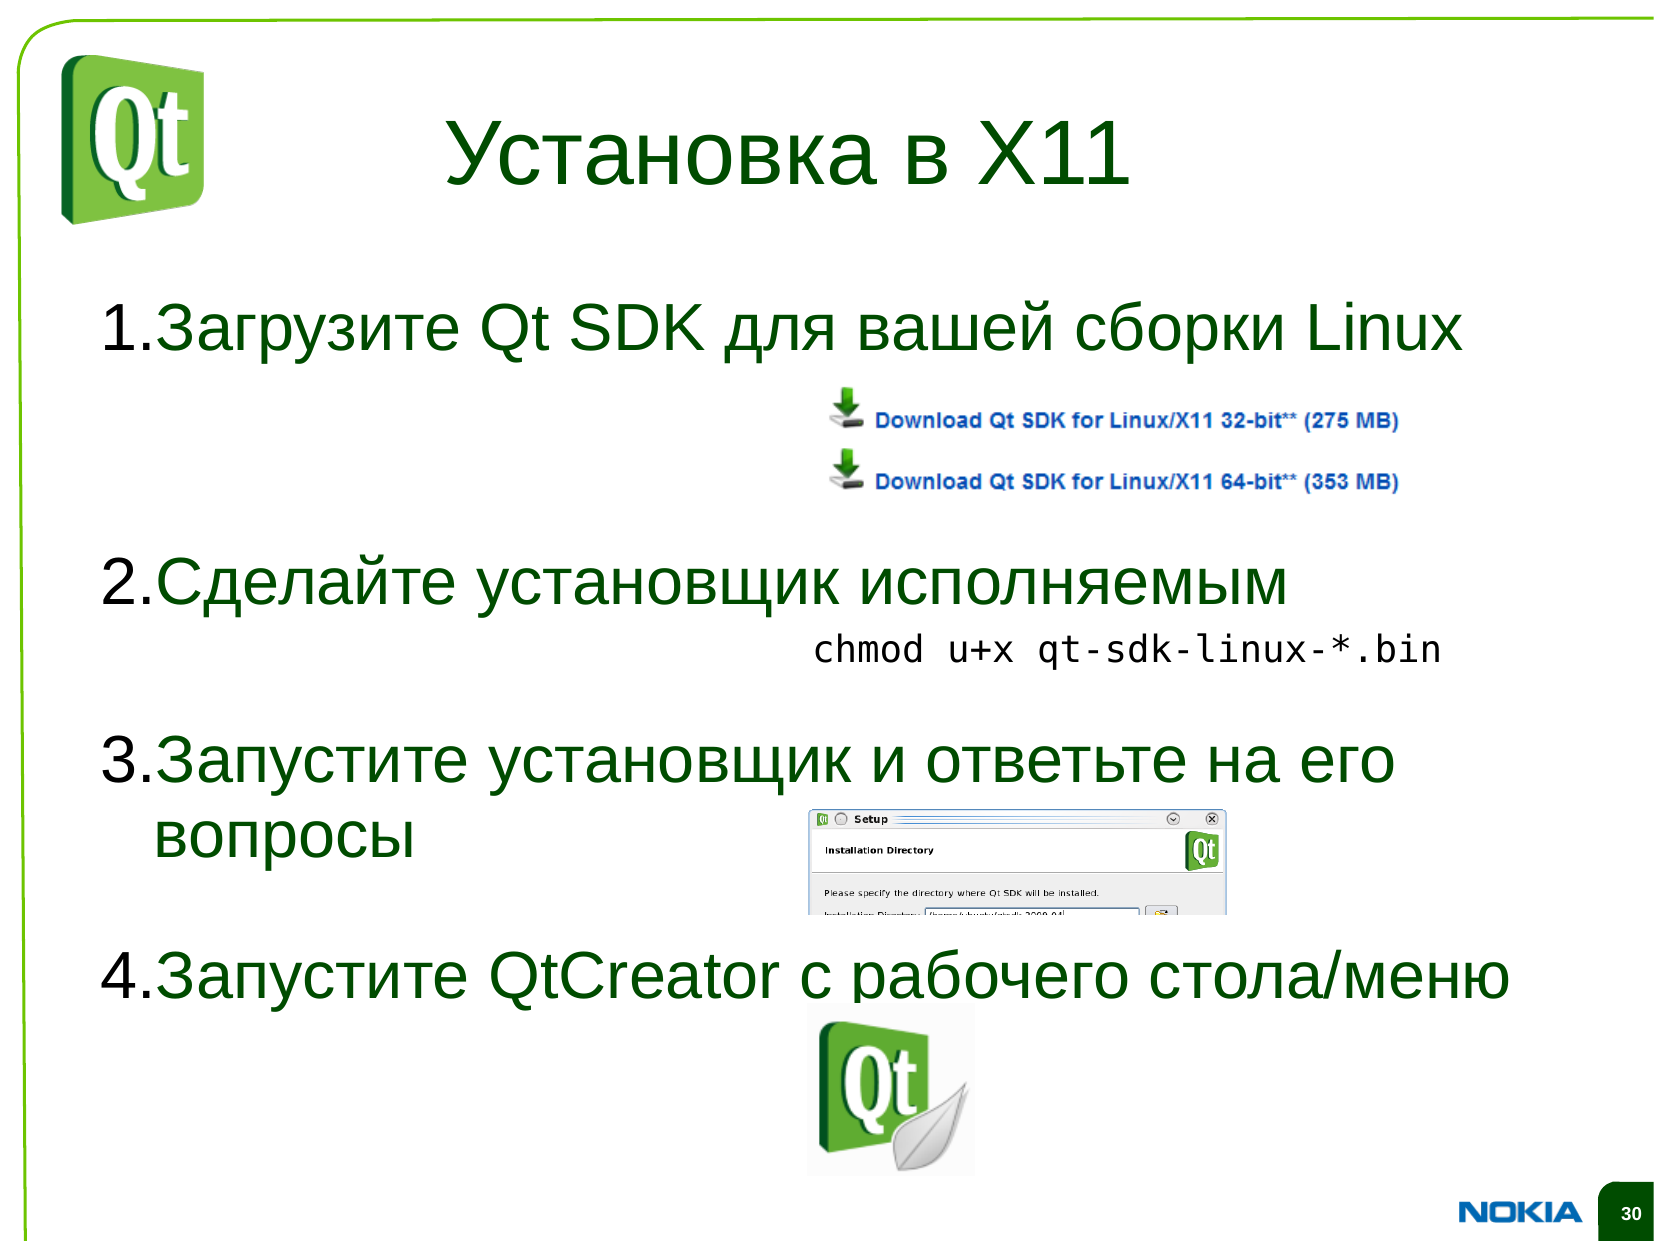

# Установка в X11
Загрузите Qt SDK для вашей сборки Linux
Сделайте установщик исполняемым
Запустите установщик и ответьте на его вопросы
Запустите QtCreator с рабочего стола/меню
chmod u+x qt-sdk-linux-*.bin